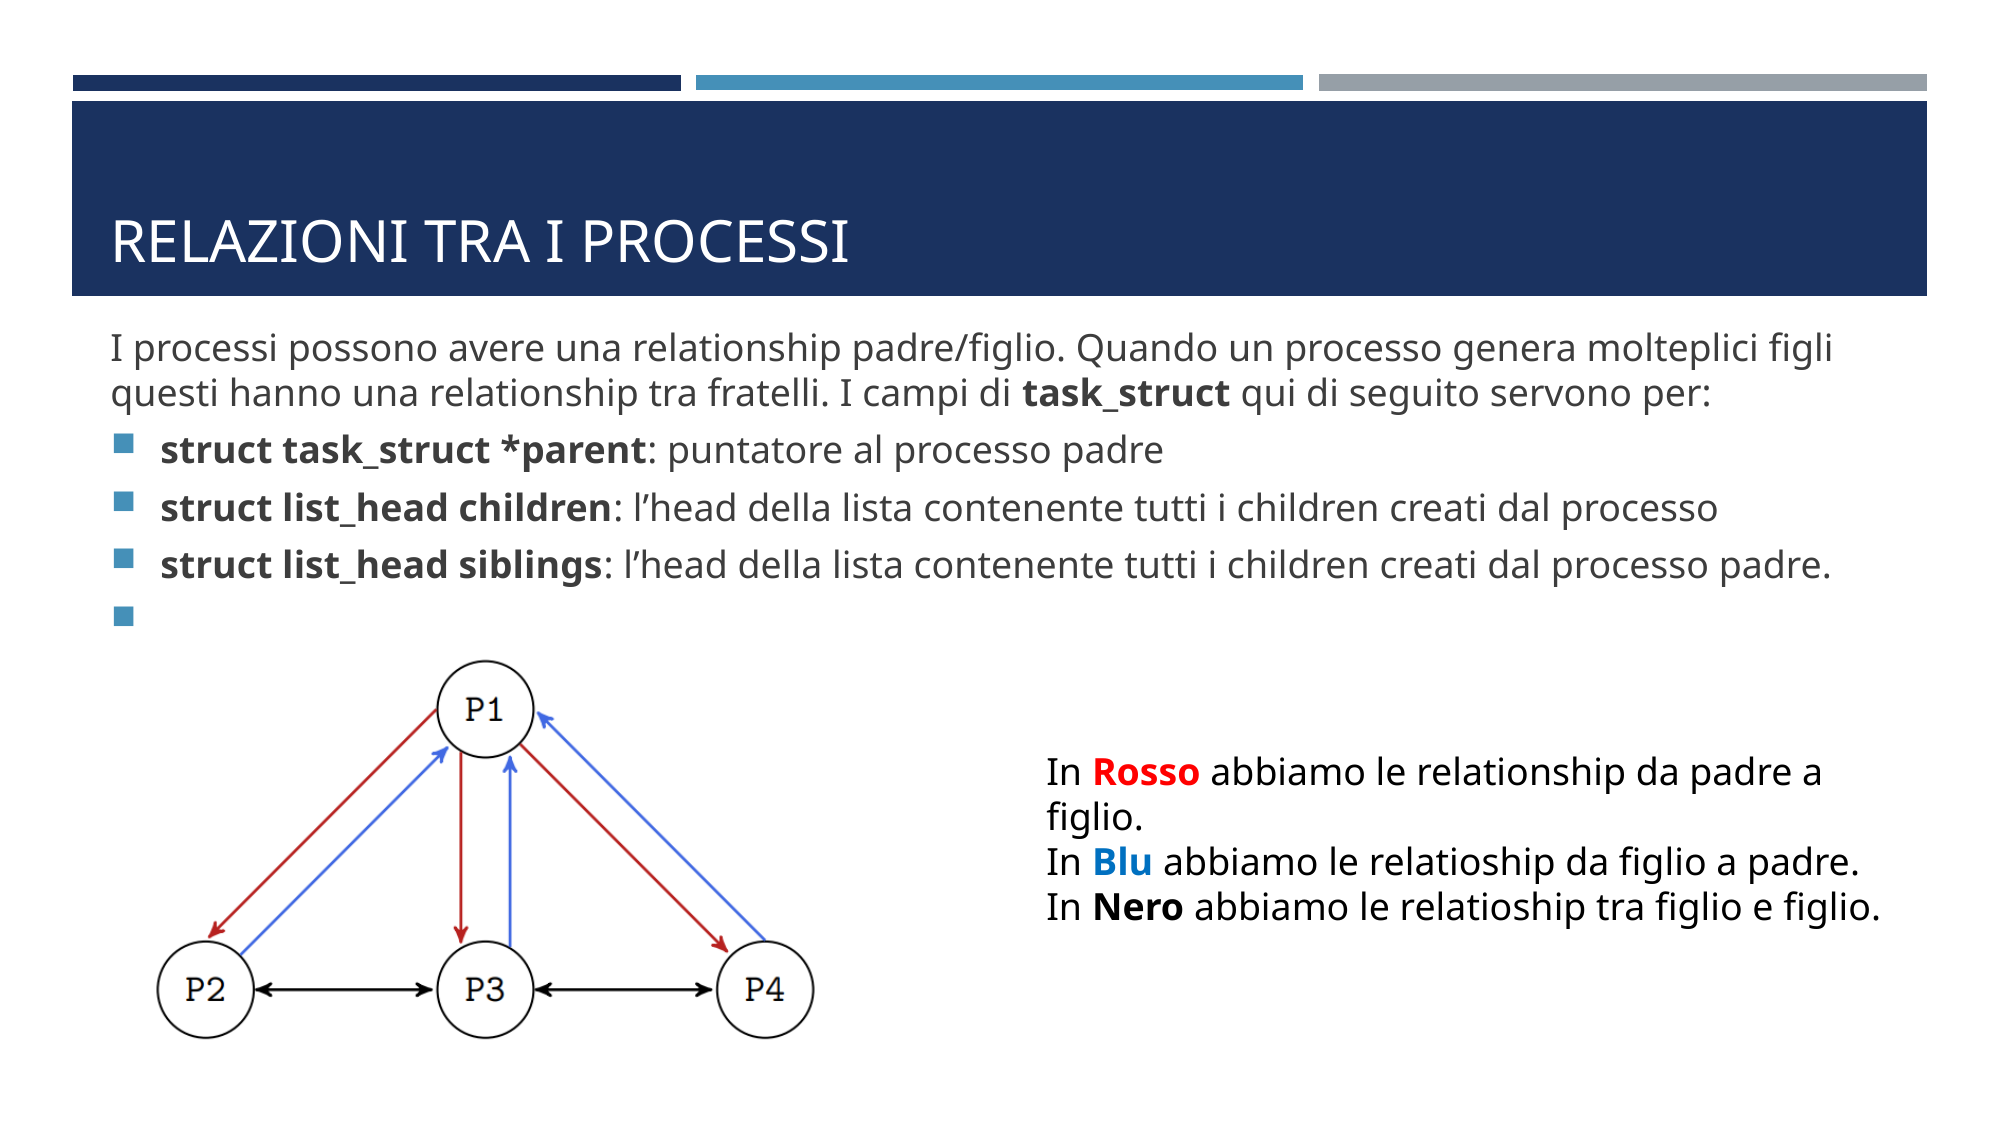

# Relazioni tra i processi
I processi possono avere una relationship padre/figlio. Quando un processo genera molteplici figli questi hanno una relationship tra fratelli. I campi di task_struct qui di seguito servono per:
struct task_struct *parent: puntatore al processo padre
struct list_head children: l’head della lista contenente tutti i children creati dal processo
struct list_head siblings: l’head della lista contenente tutti i children creati dal processo padre.
In Rosso abbiamo le relationship da padre a figlio.
In Blu abbiamo le relatioship da figlio a padre.
In Nero abbiamo le relatioship tra figlio e figlio.